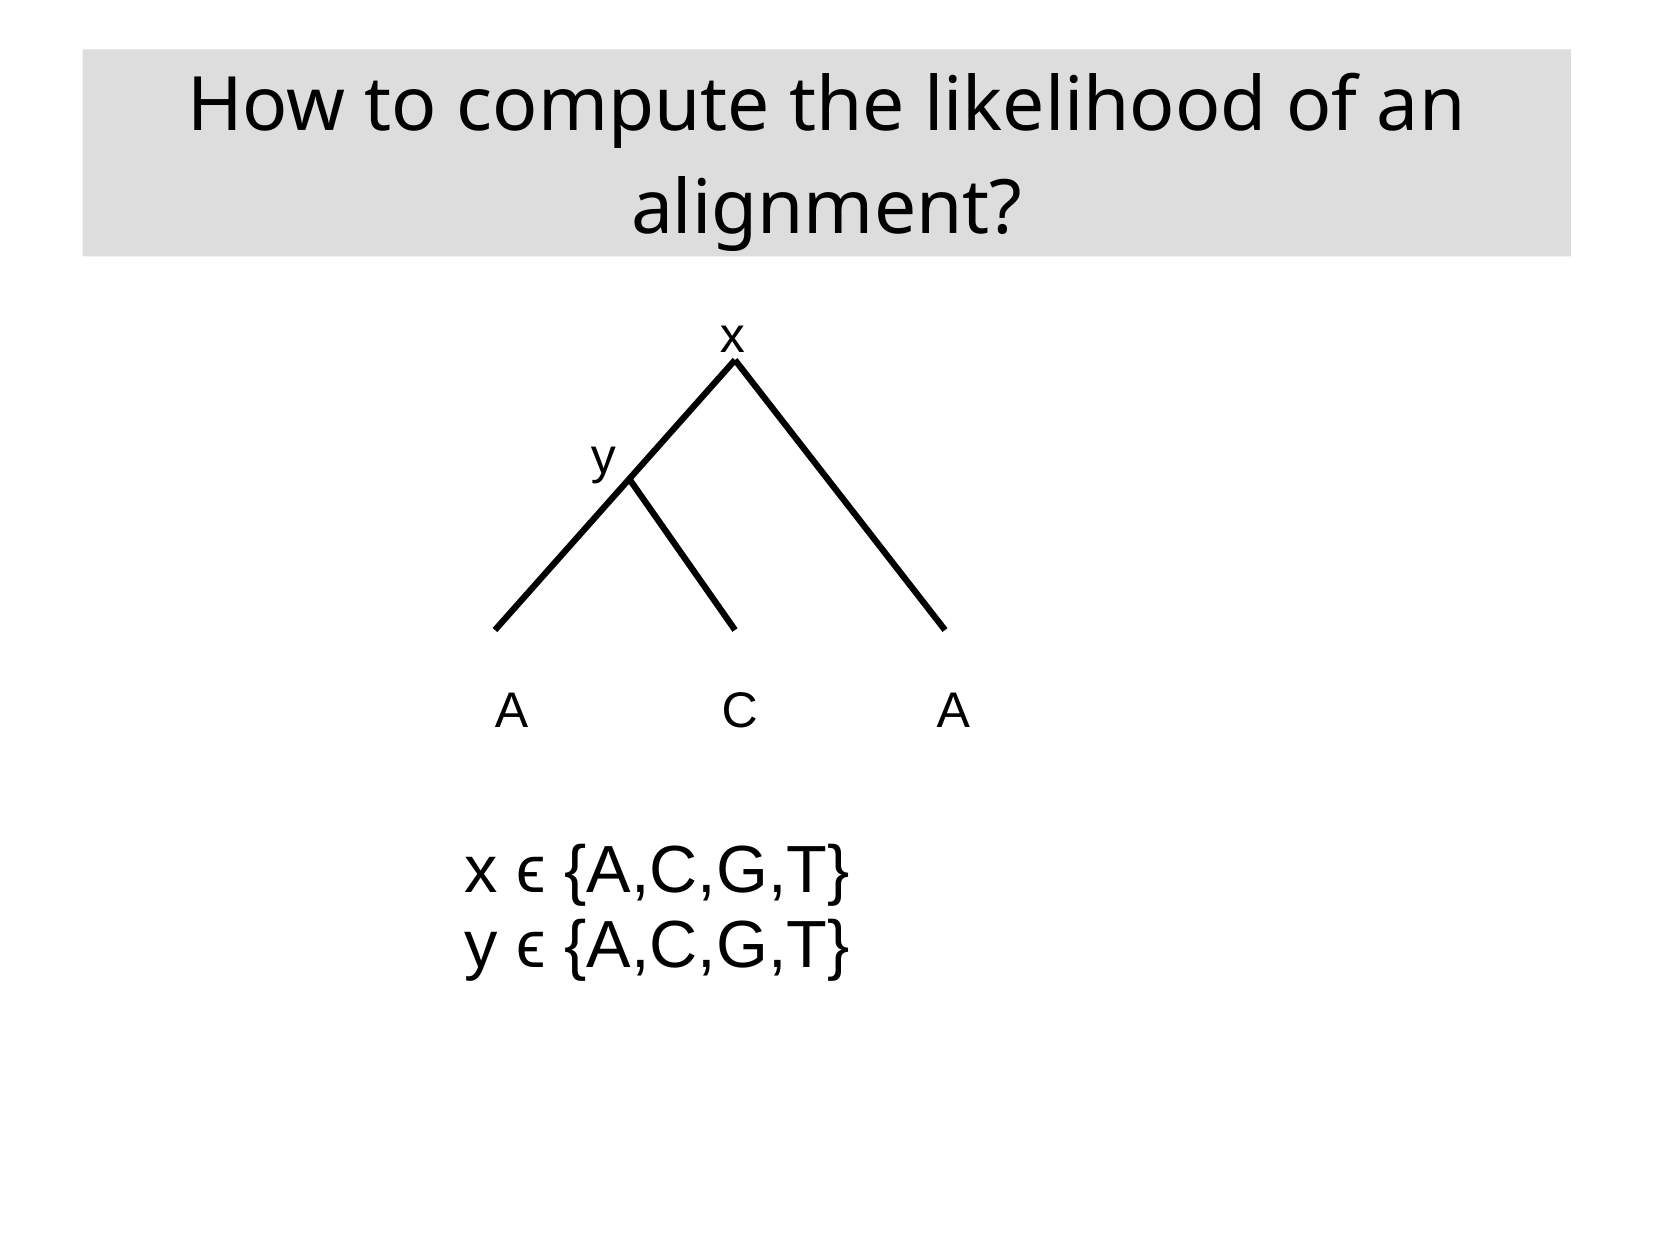

# How to compute the likelihood of an alignment?
x
y
A
C
A
x ϵ {A,C,G,T}
y ϵ {A,C,G,T}